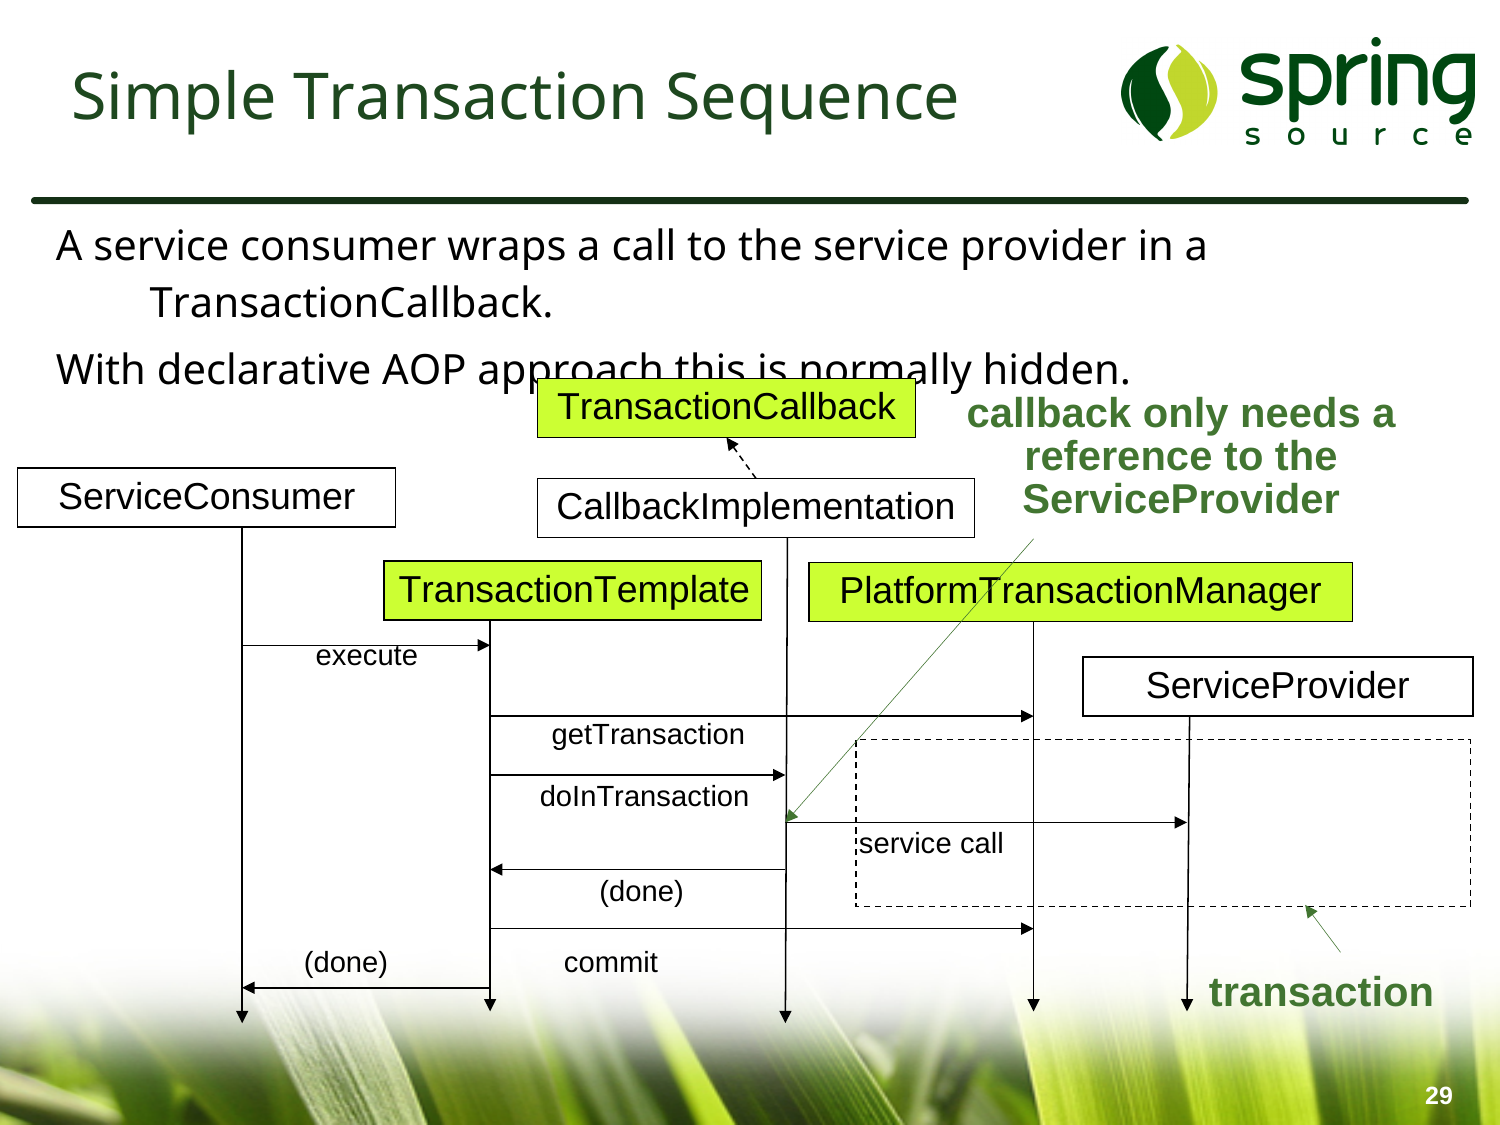

# Simple Transaction Sequence
A service consumer wraps a call to the service provider in a TransactionCallback.
With declarative AOP approach this is normally hidden.
TransactionCallback
callback only needs a reference to the ServiceProvider
ServiceConsumer
CallbackImplementation
TransactionTemplate
PlatformTransactionManager
execute
ServiceProvider
getTransaction
doInTransaction
service call
(done)
(done)
commit
transaction